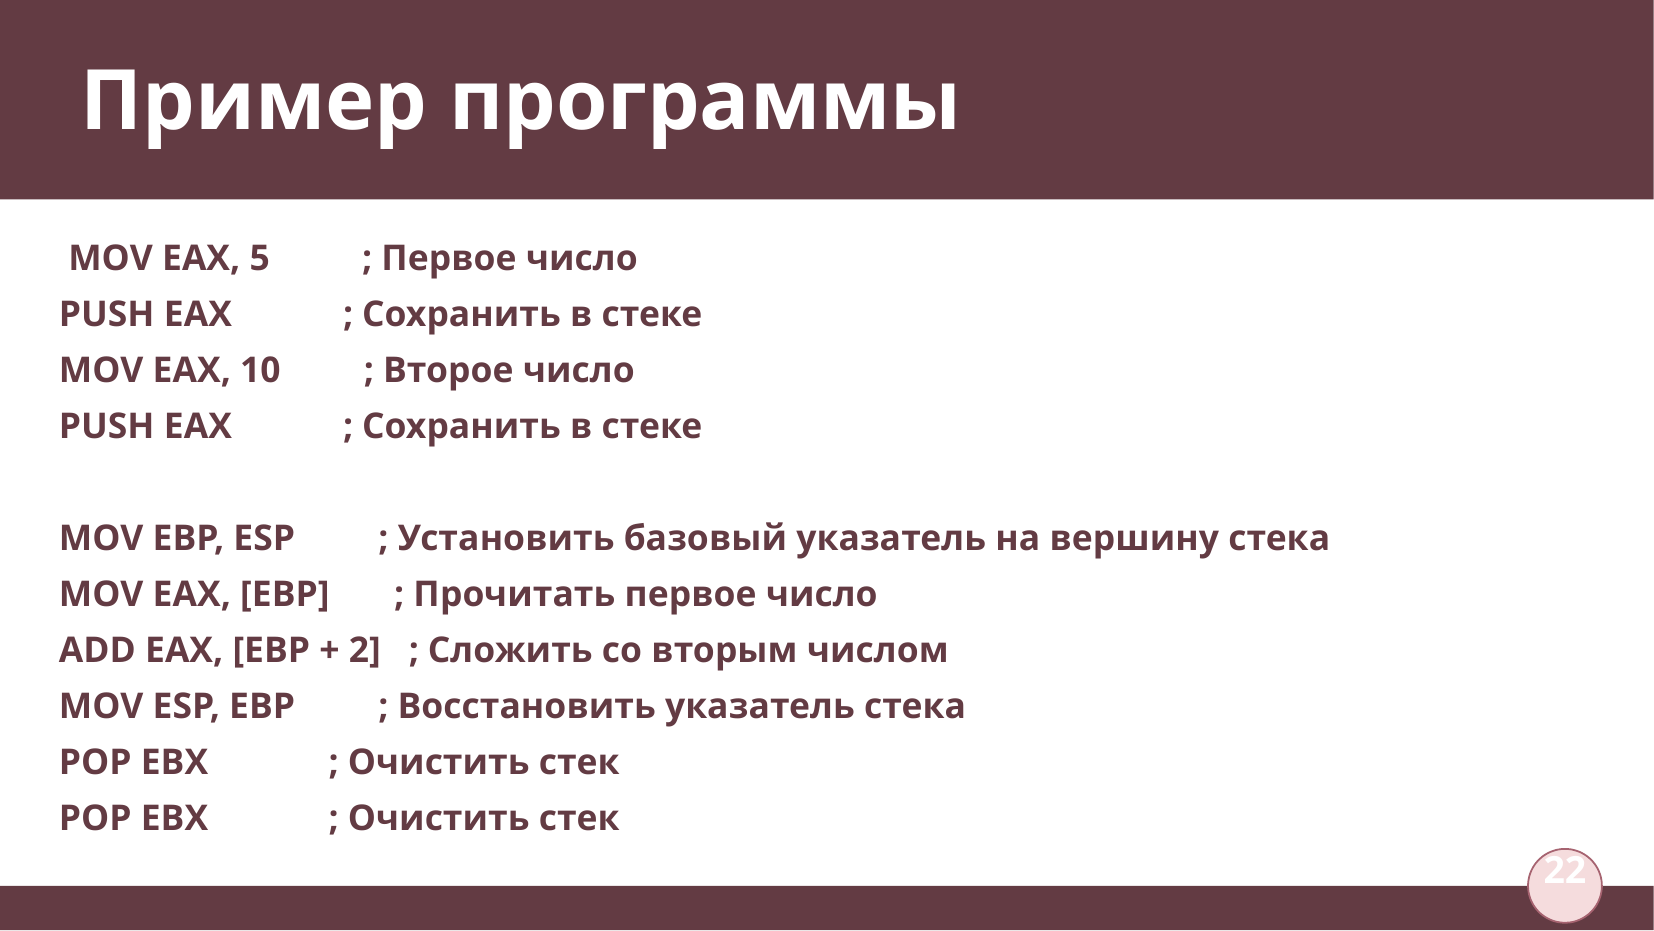

# Пример программы
 MOV EAX, 5 ; Первое число
PUSH EAX ; Сохранить в стеке
MOV EAX, 10 ; Второе число
PUSH EAX ; Сохранить в стеке
MOV EBP, ESP ; Установить базовый указатель на вершину стека
MOV EAX, [EBP] ; Прочитать первое число
ADD EAX, [EBP + 2] ; Сложить со вторым числом
MOV ESP, EBP ; Восстановить указатель стека
POP EBX ; Очистить стек
POP EBX ; Очистить стек